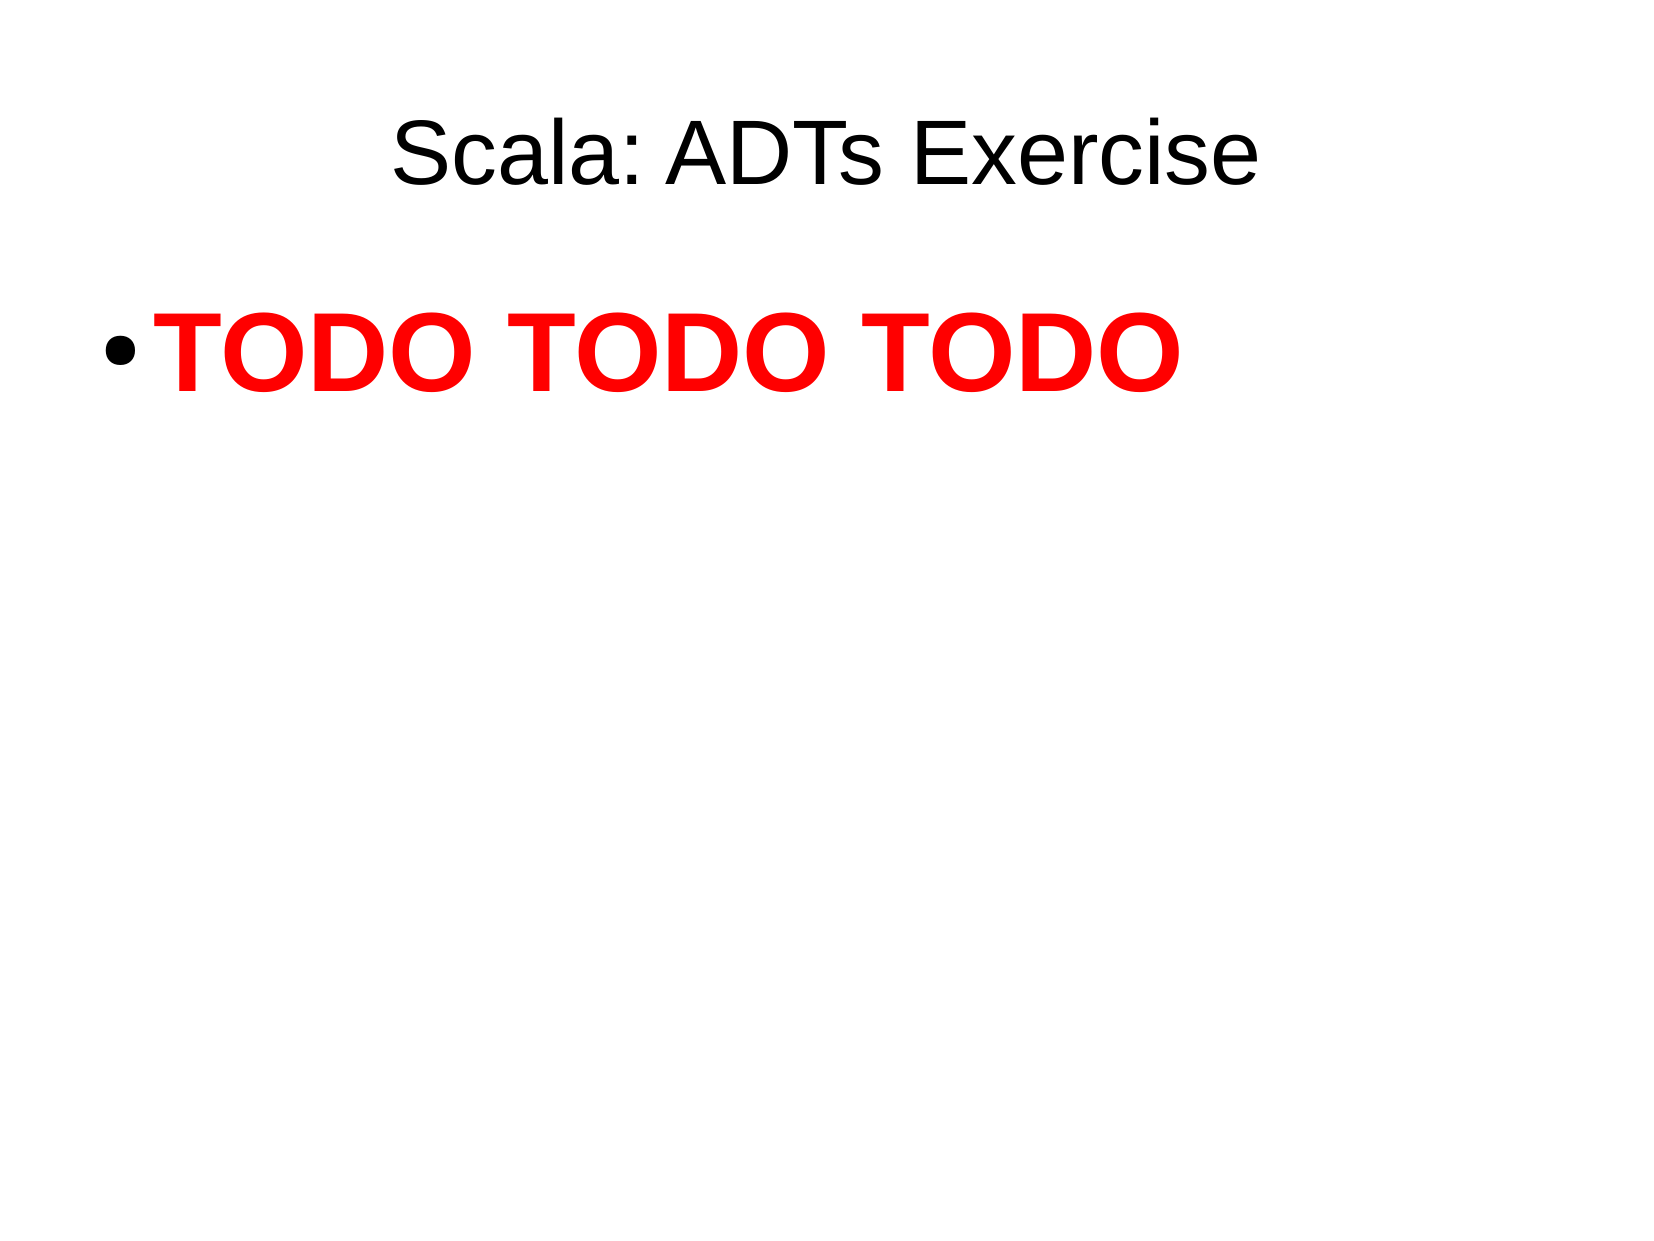

# Scala: ADTs Exercise
TODO TODO TODO